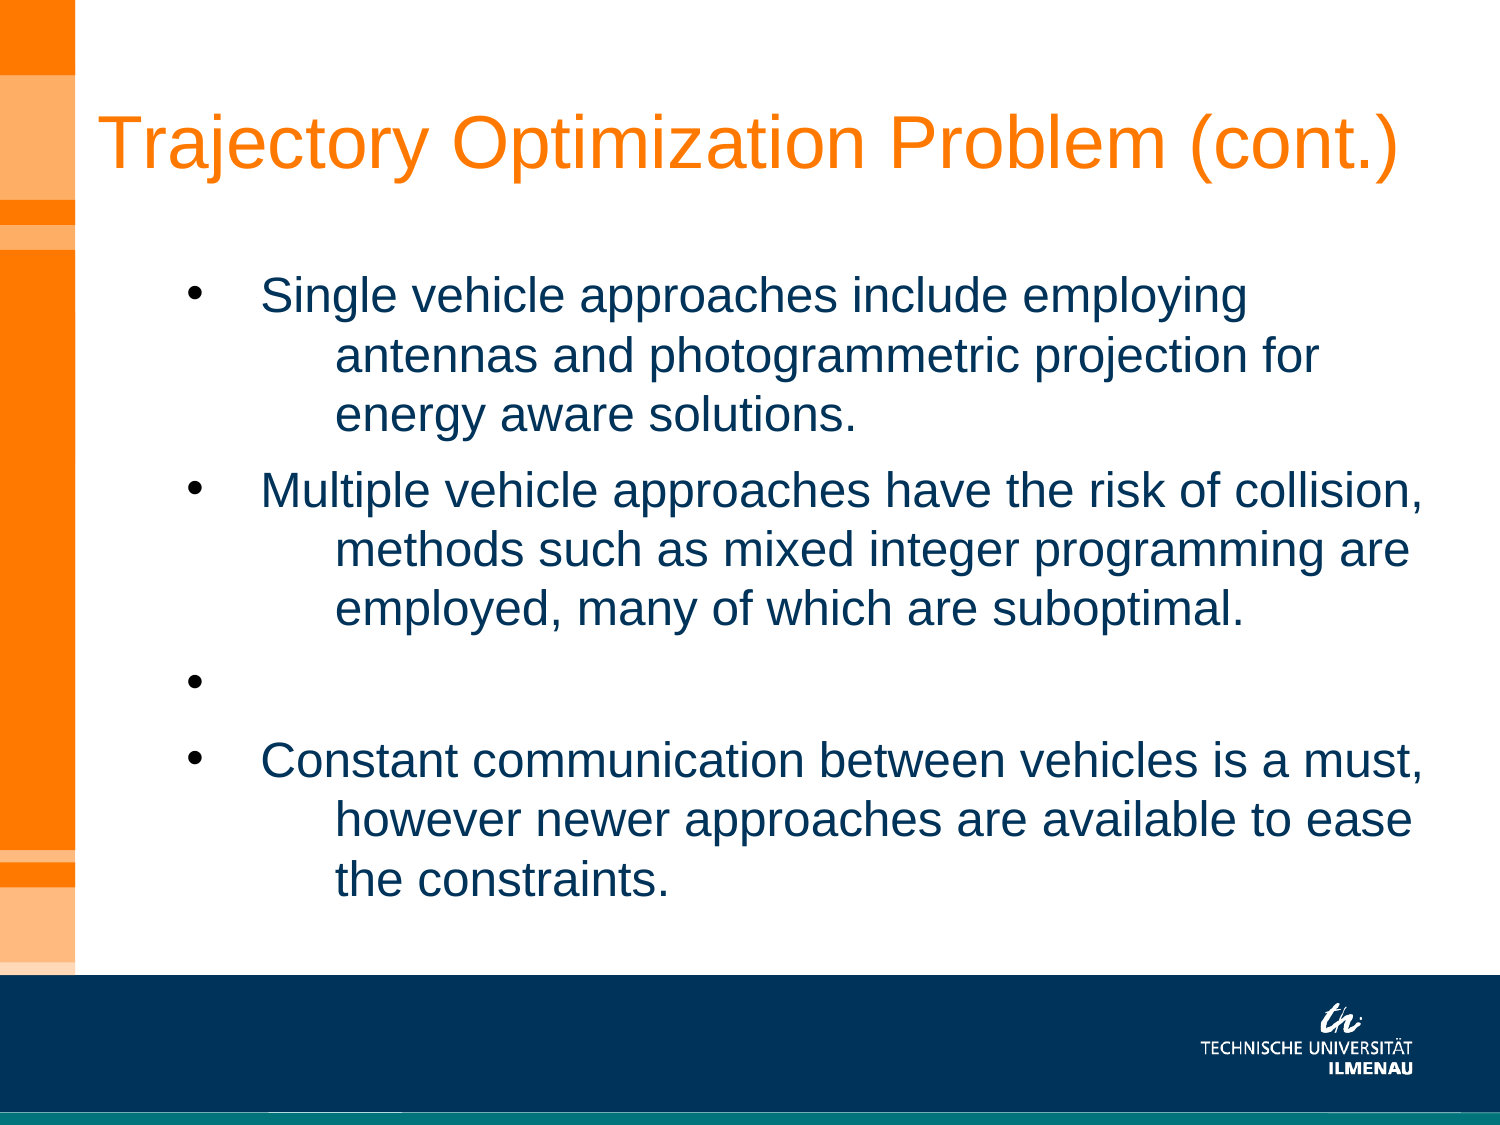

# Trajectory Optimization Problem (cont.)
Single vehicle approaches include employing antennas and photogrammetric projection for energy aware solutions.
Multiple vehicle approaches have the risk of collision, methods such as mixed integer programming are employed, many of which are suboptimal.
Constant communication between vehicles is a must, however newer approaches are available to ease the constraints.